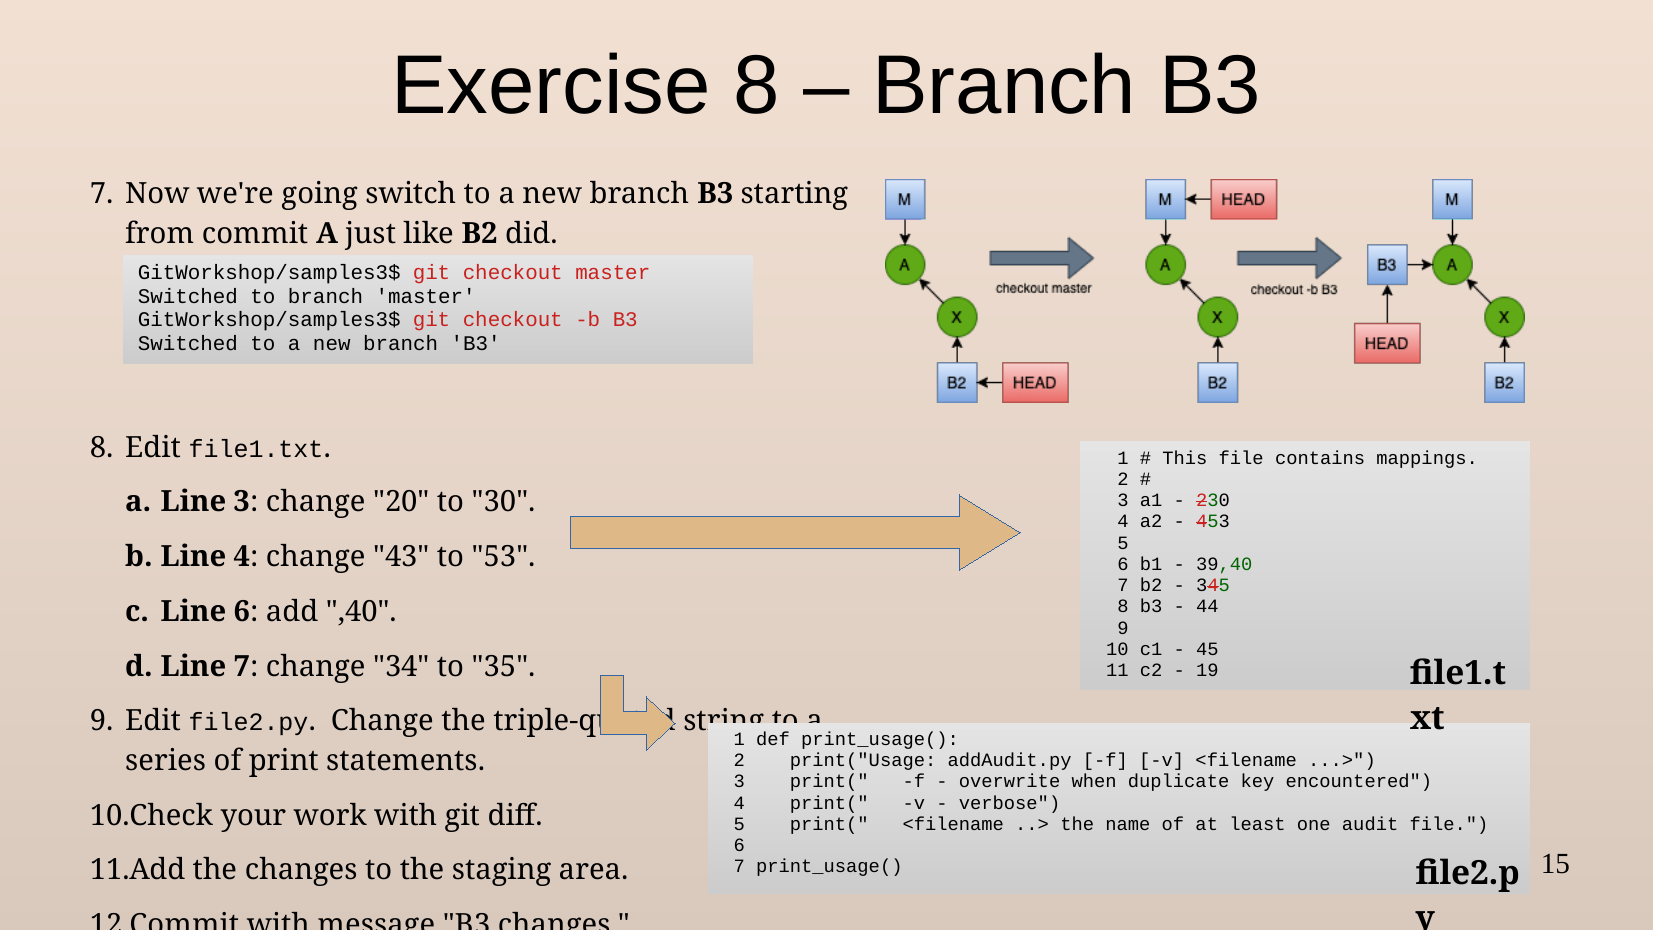

# Exercise 8 – Branch B3
Now we're going switch to a new branch B3 starting from commit A just like B2 did.
Edit file1.txt.
Line 3: change "20" to "30".
Line 4: change "43" to "53".
Line 6: add ",40".
Line 7: change "34" to "35".
Edit file2.py. Change the triple-quoted string to a series of print statements.
Check your work with git diff.
Add the changes to the staging area.
Commit with message "B3 changes."
GitWorkshop/samples3$ git checkout master
Switched to branch 'master'
GitWorkshop/samples3$ git checkout -b B3
Switched to a new branch 'B3'
 1 # This file contains mappings.
 2 #
 3 a1 - 230
 4 a2 - 453
 5
 6 b1 - 39,40
 7 b2 - 345
 8 b3 - 44
 9
 10 c1 - 45
 11 c2 - 19
file1.txt
 1 def print_usage():
 2 print("Usage: addAudit.py [-f] [-v] <filename ...>")
 3 print(" -f - overwrite when duplicate key encountered")
 4 print(" -v - verbose")
 5 print(" <filename ..> the name of at least one audit file.")
 6
 7 print_usage()
file2.py
15